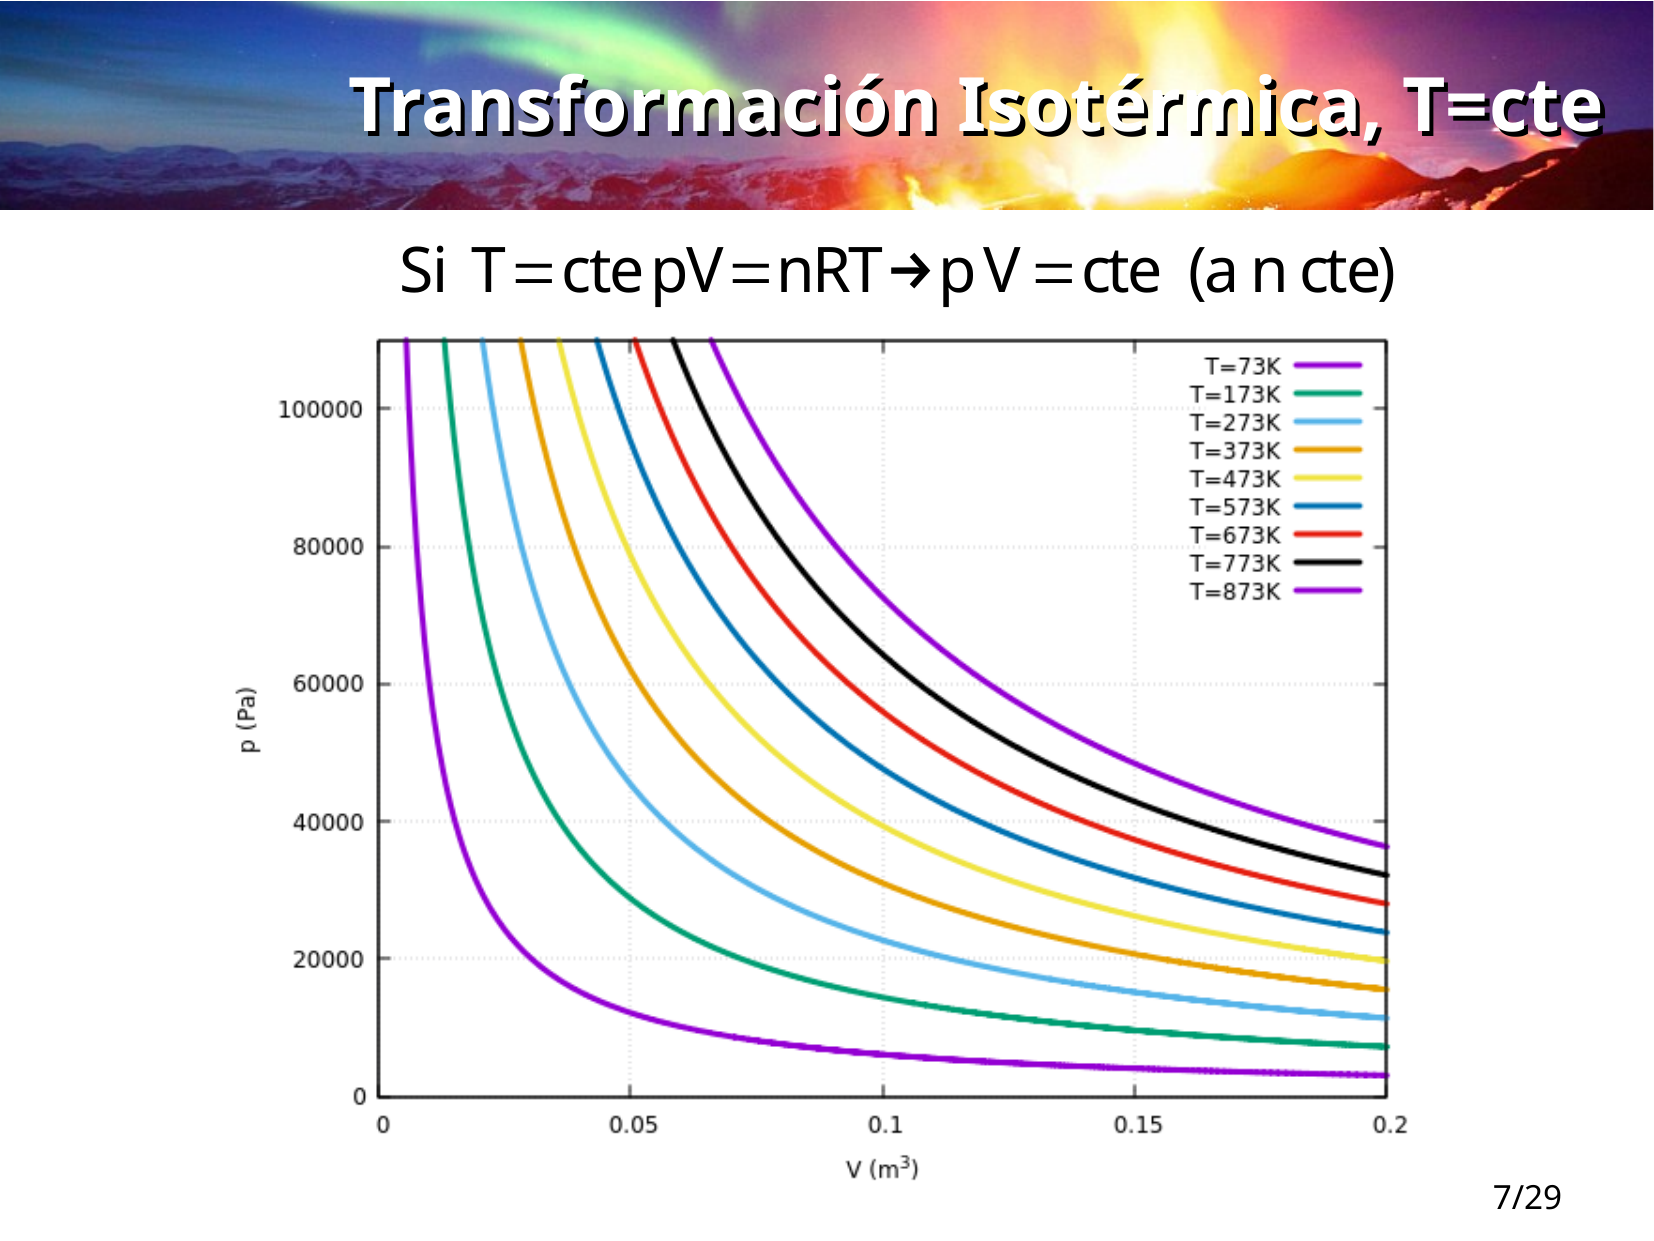

# Transformación Isotérmica, T=cte
Física IIIB
7